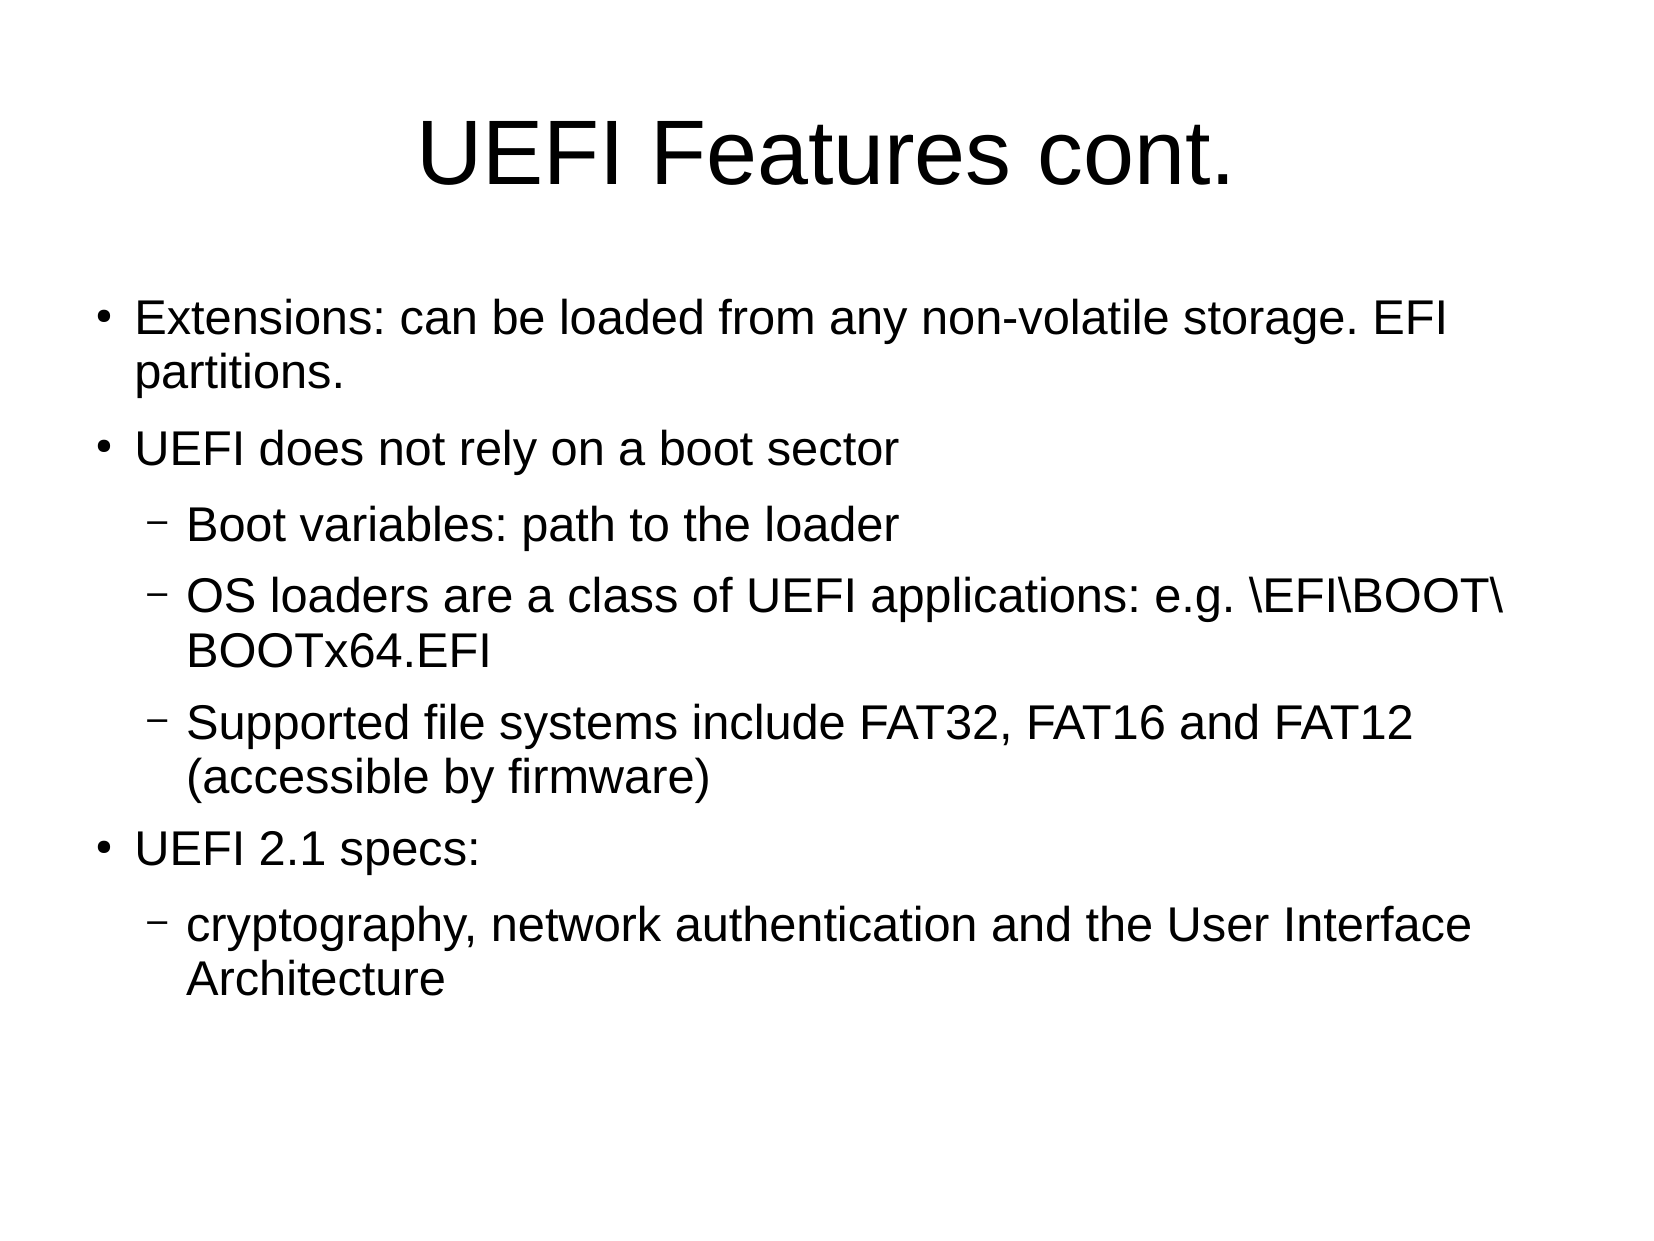

# UEFI Features cont.
Extensions: can be loaded from any non-volatile storage. EFI partitions.
UEFI does not rely on a boot sector
Boot variables: path to the loader
OS loaders are a class of UEFI applications: e.g. \EFI\BOOT\BOOTx64.EFI
Supported file systems include FAT32, FAT16 and FAT12 (accessible by firmware)
UEFI 2.1 specs:
cryptography, network authentication and the User Interface Architecture